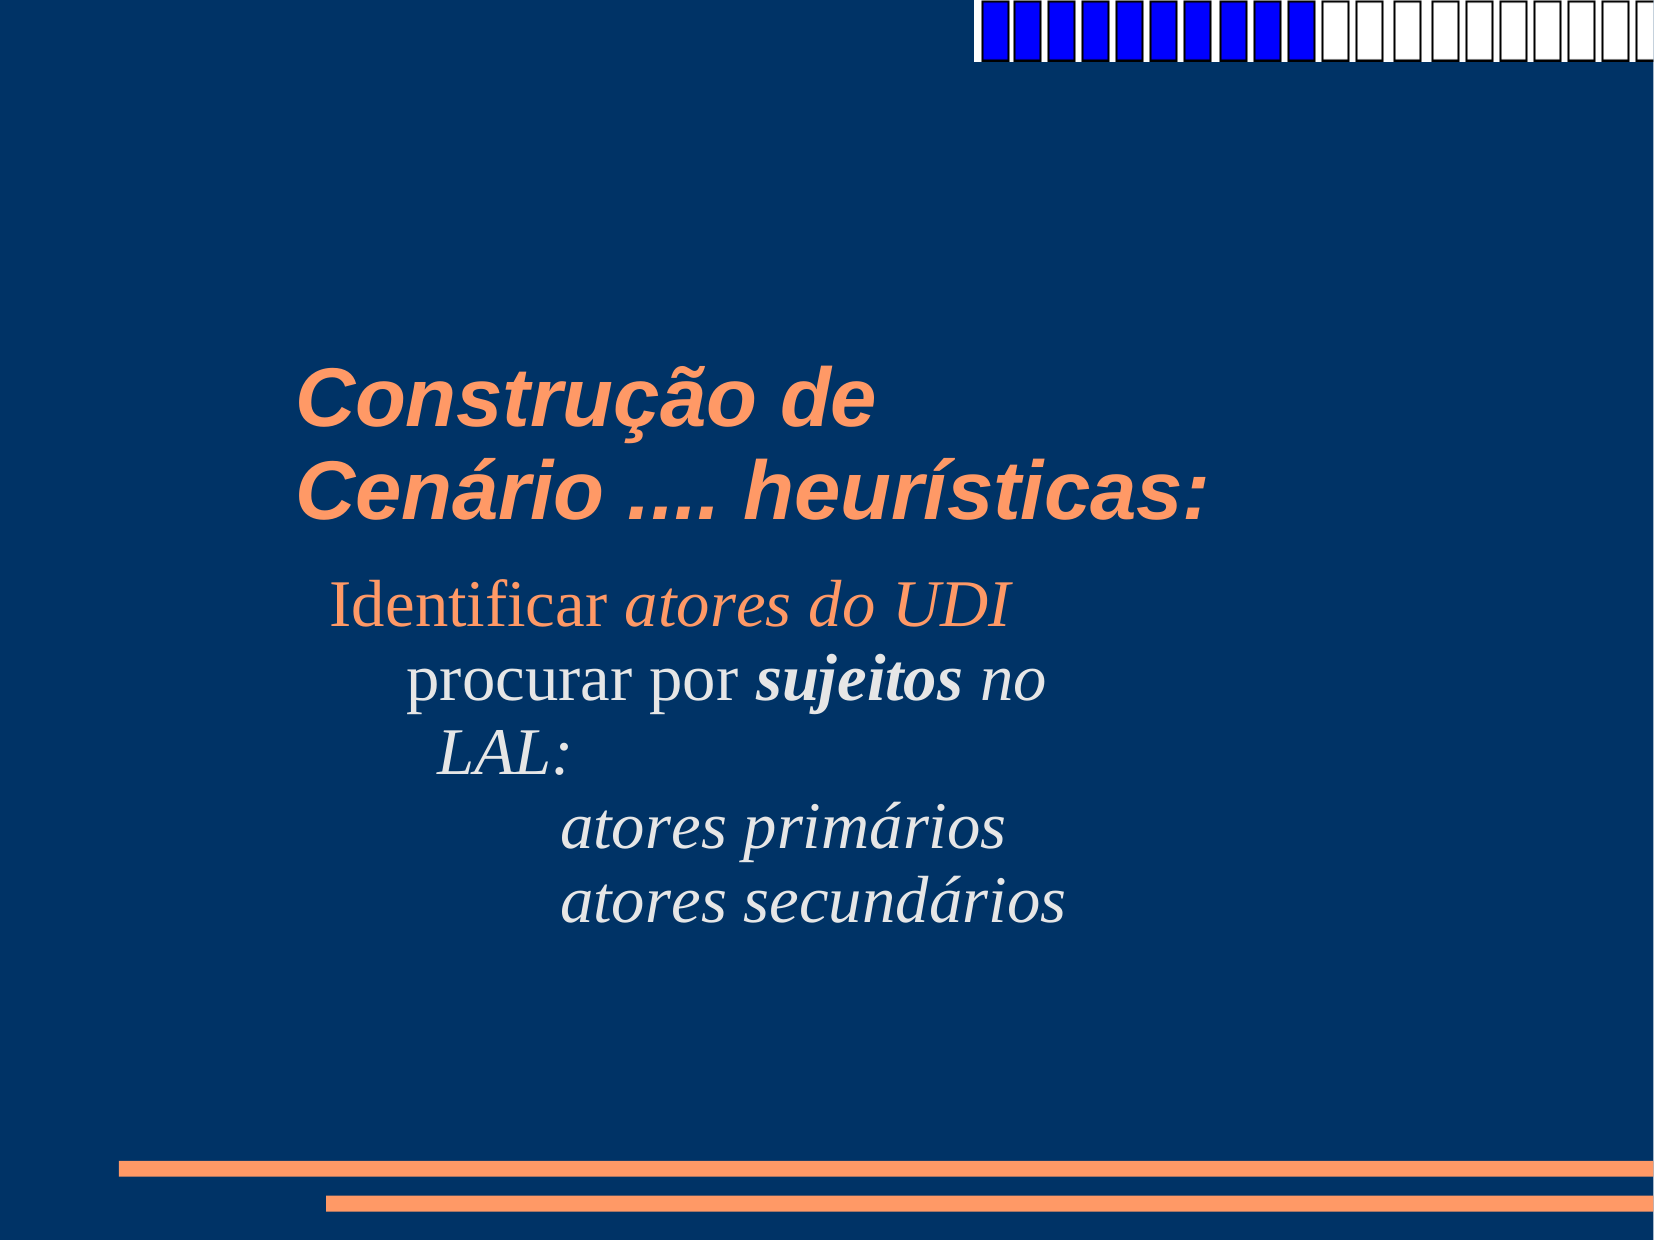

# Construção de Cenário .... heurísticas:
 Identificar atores do UDI
 procurar por sujeitos no LAL:
 atores primários
 atores secundários